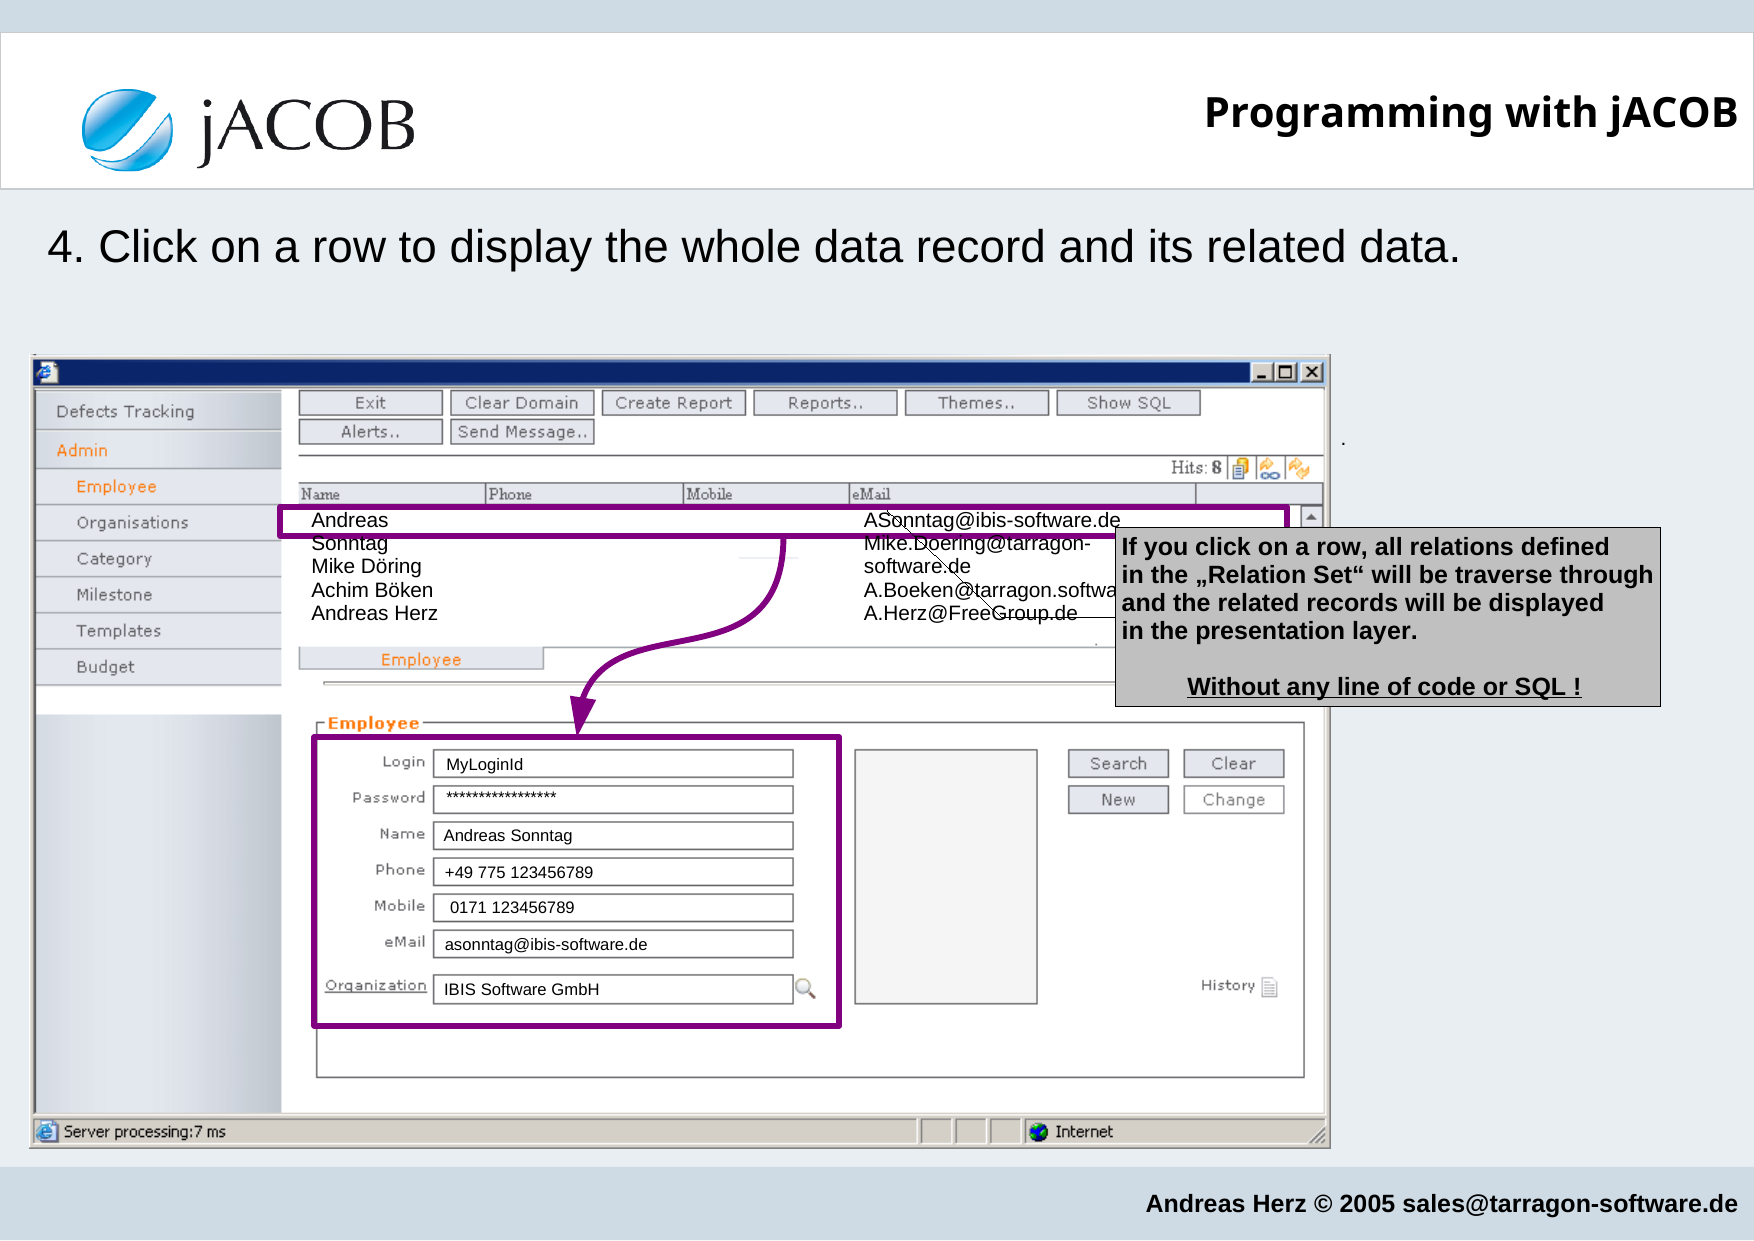

# Programming with jACOB
4. Click on a row to display the whole data record and its related data.
.
Andreas Sonntag
Mike Döring
Achim Böken
Andreas Herz
ASonntag@ibis-software.de
Mike.Doering@tarragon-software.de
A.Boeken@tarragon.software.de
A.Herz@FreeGroup.de
MyLoginId
*****************
Andreas Sonntag
+49 775 123456789
asonntag@ibis-software.de
IBIS Software GmbH
0171 123456789
Andreas Herz © 2005 sales@tarragon-software.de